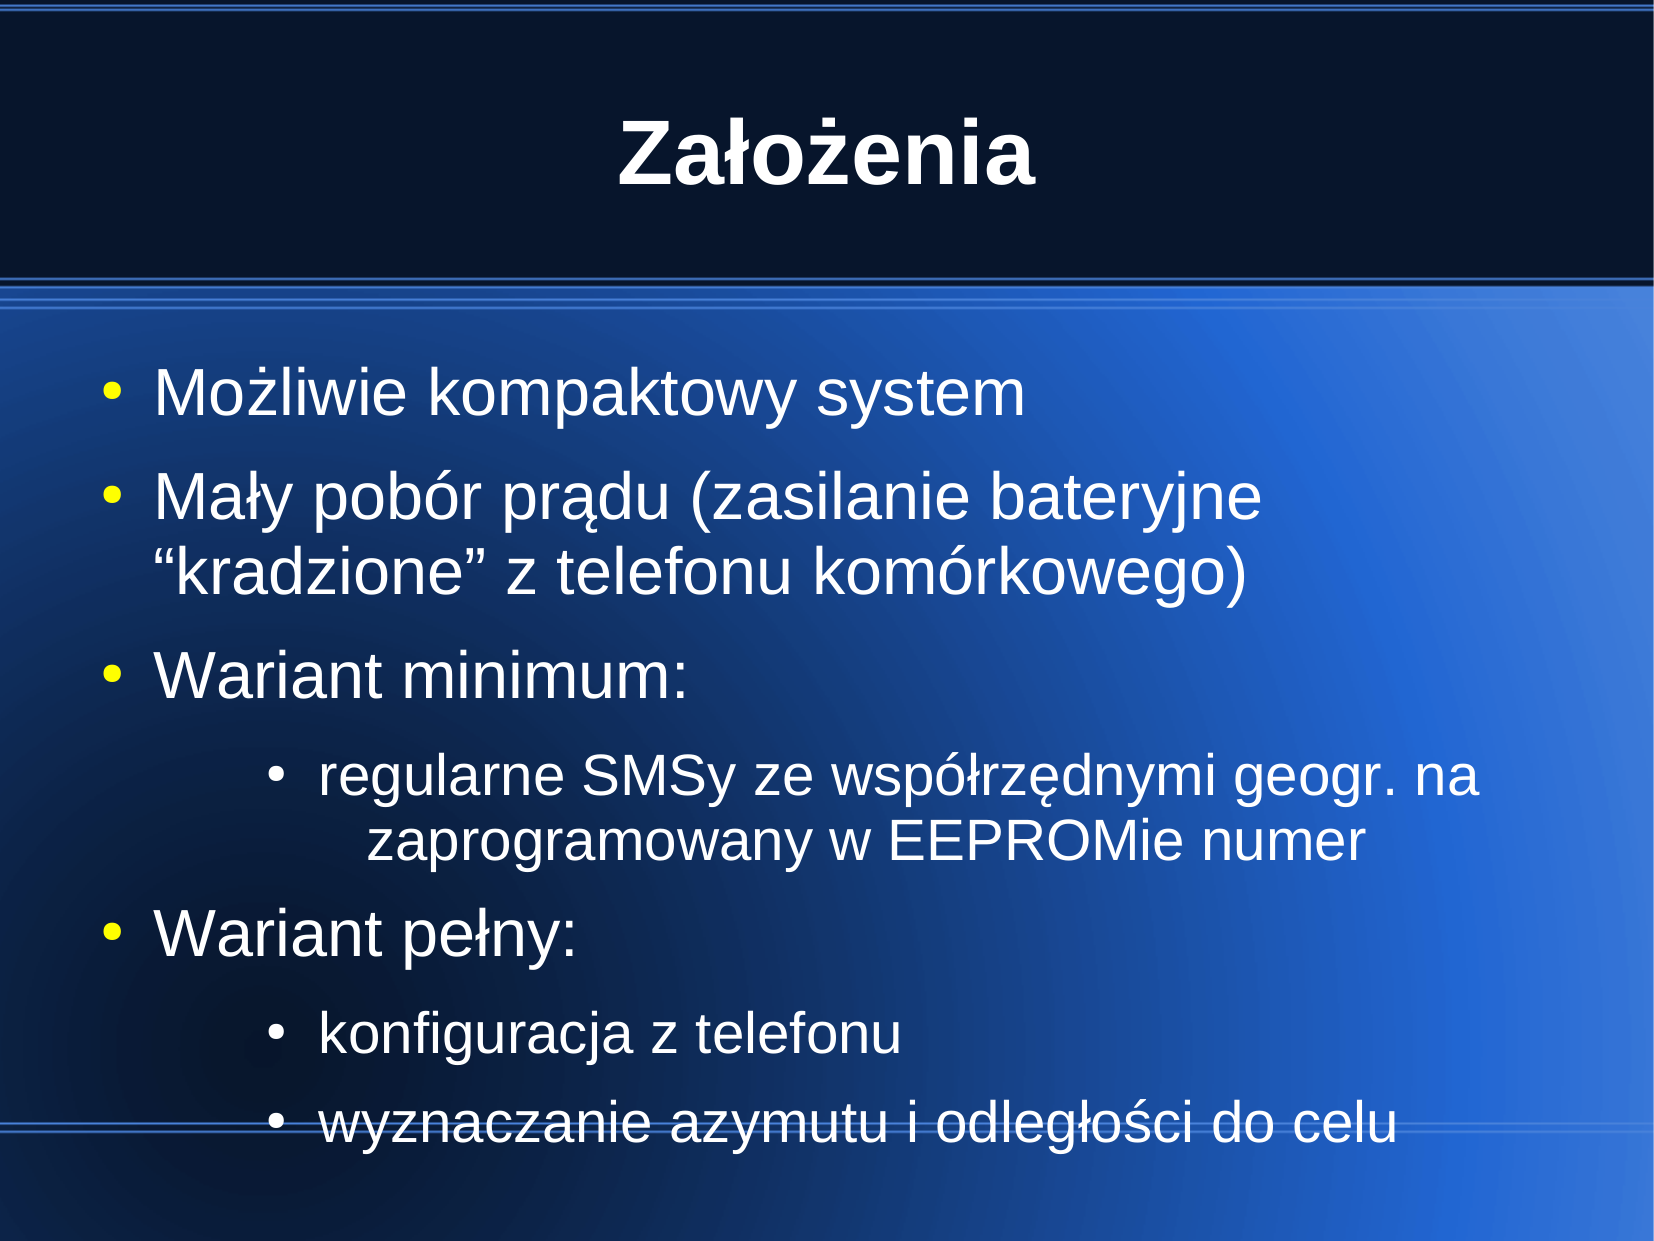

# Założenia
Możliwie kompaktowy system
Mały pobór prądu (zasilanie bateryjne “kradzione” z telefonu komórkowego)
Wariant minimum:
regularne SMSy ze współrzędnymi geogr. na zaprogramowany w EEPROMie numer
Wariant pełny:
konfiguracja z telefonu
wyznaczanie azymutu i odległości do celu